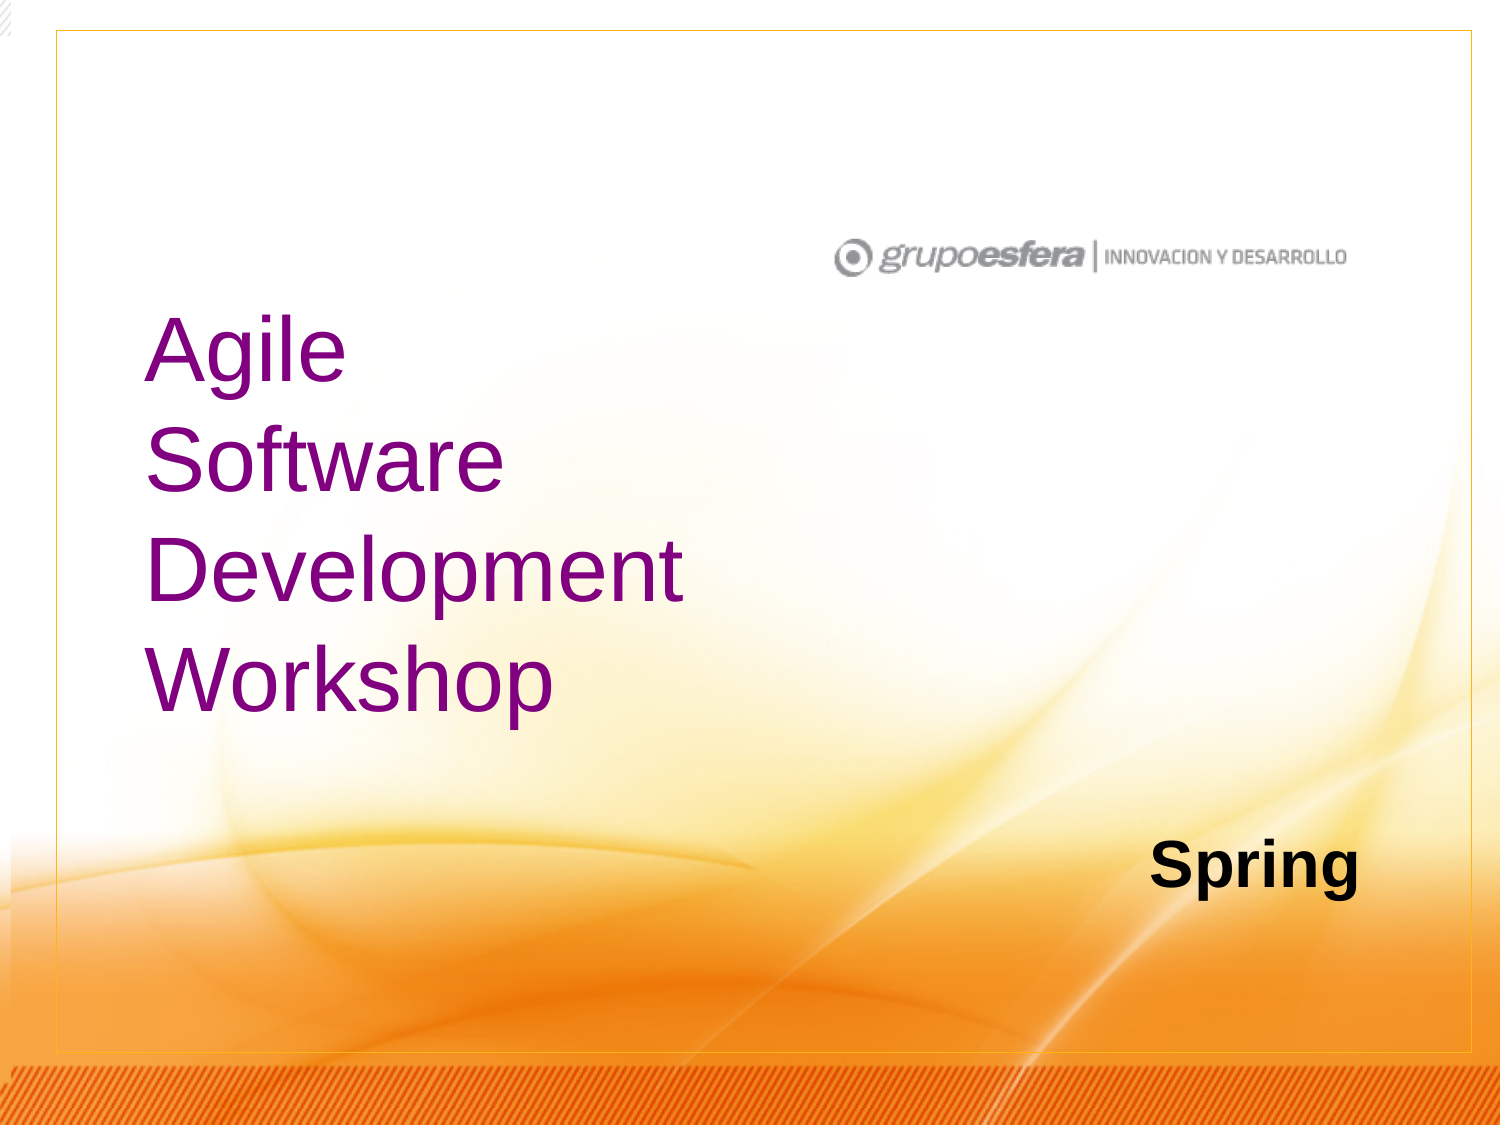

Curso
Desarrollo de aplicaciones con
Spring
# Spring Framework